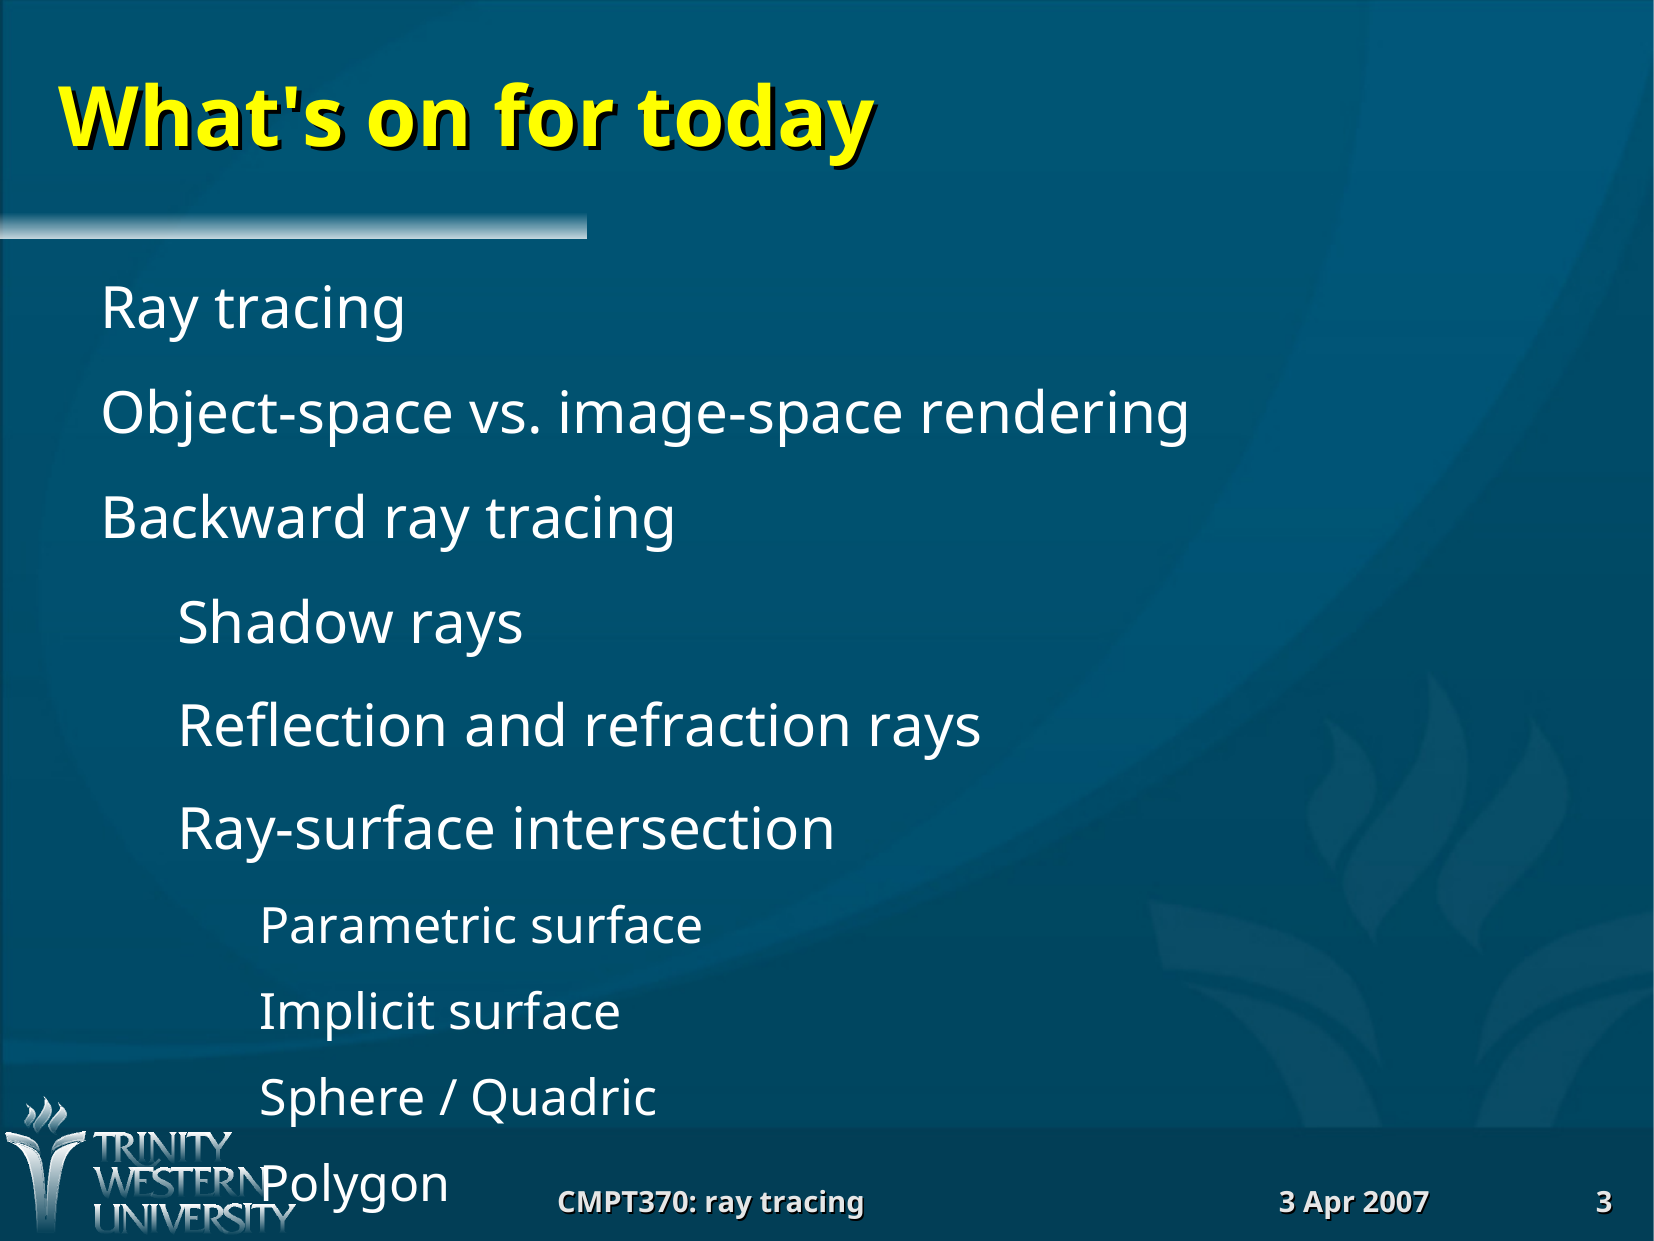

# What's on for today
Ray tracing
Object-space vs. image-space rendering
Backward ray tracing
Shadow rays
Reflection and refraction rays
Ray-surface intersection
Parametric surface
Implicit surface
Sphere / Quadric
Polygon
CMPT370: ray tracing
3 Apr 2007
3